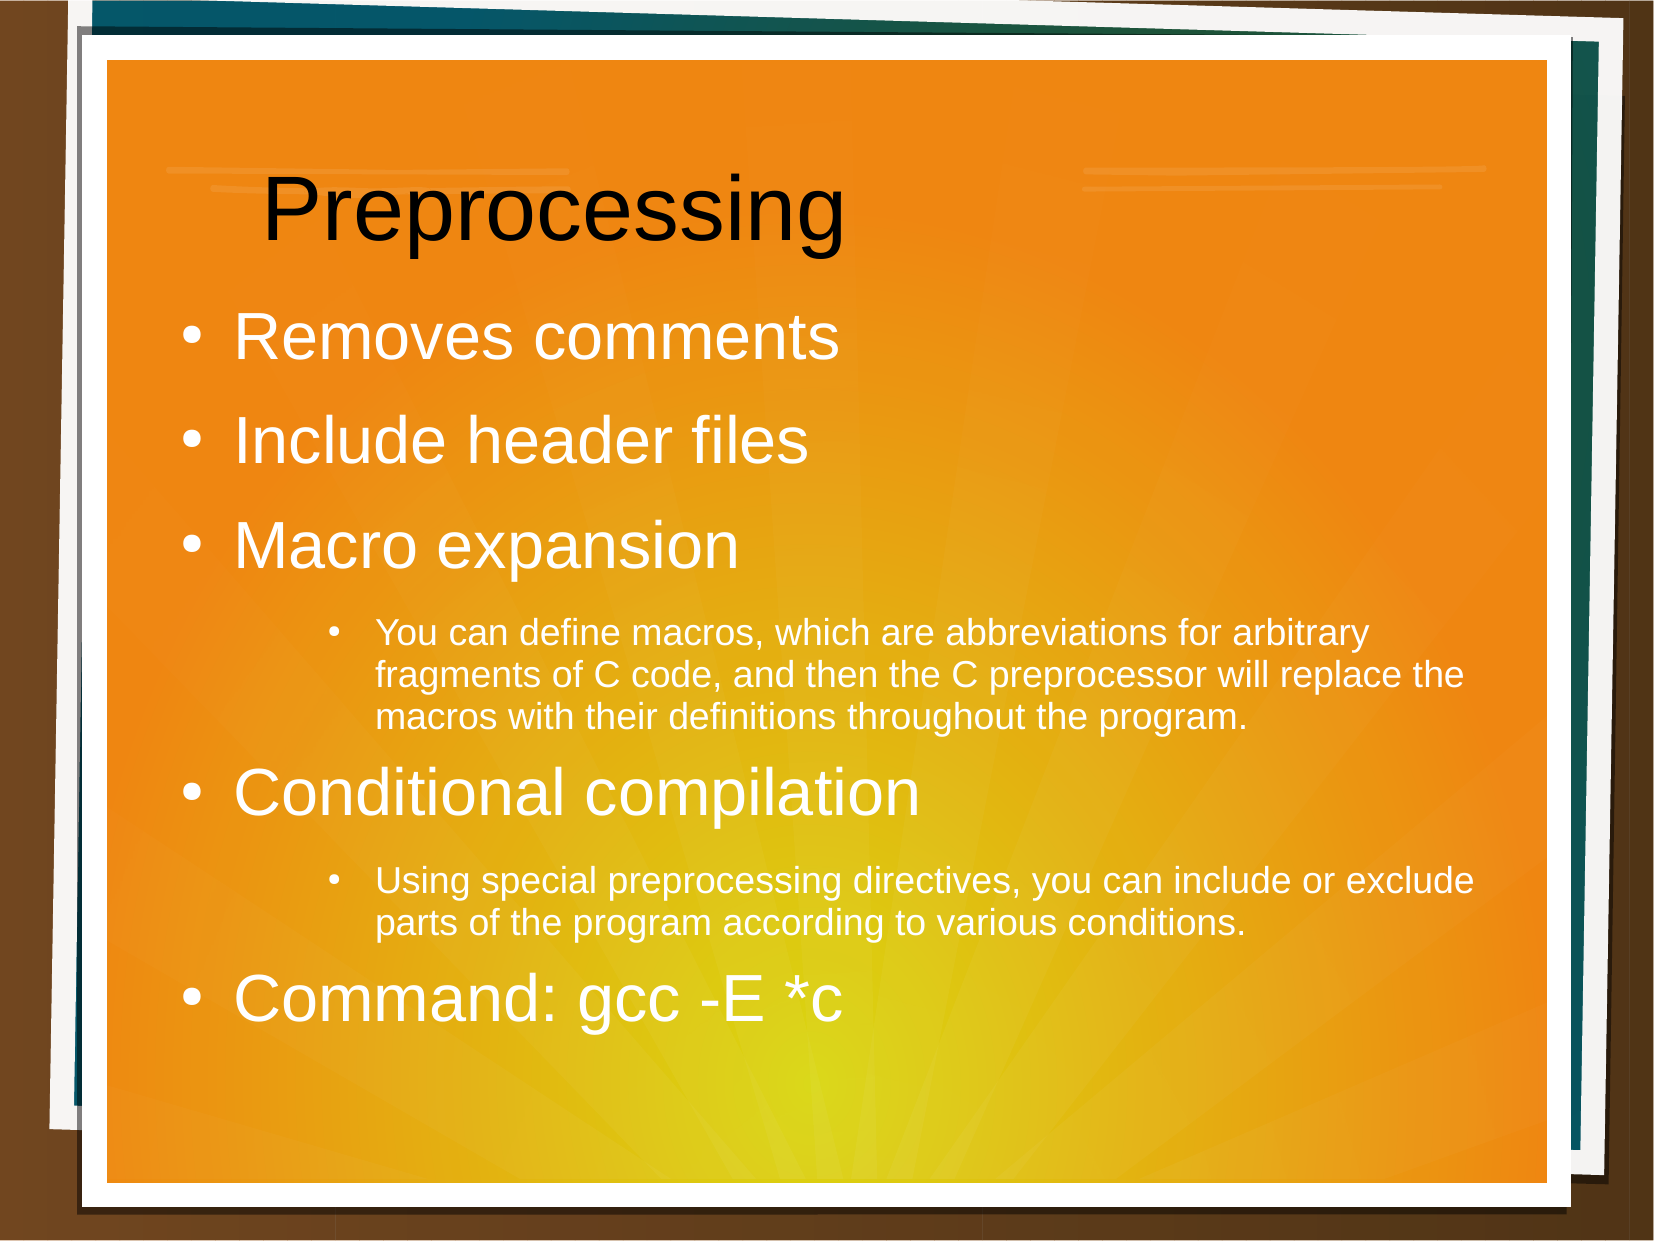

# Preprocessing
Removes comments
Include header files
Macro expansion
You can define macros, which are abbreviations for arbitrary fragments of C code, and then the C preprocessor will replace the macros with their definitions throughout the program.
Conditional compilation
Using special preprocessing directives, you can include or exclude parts of the program according to various conditions.
Command: gcc -E *c